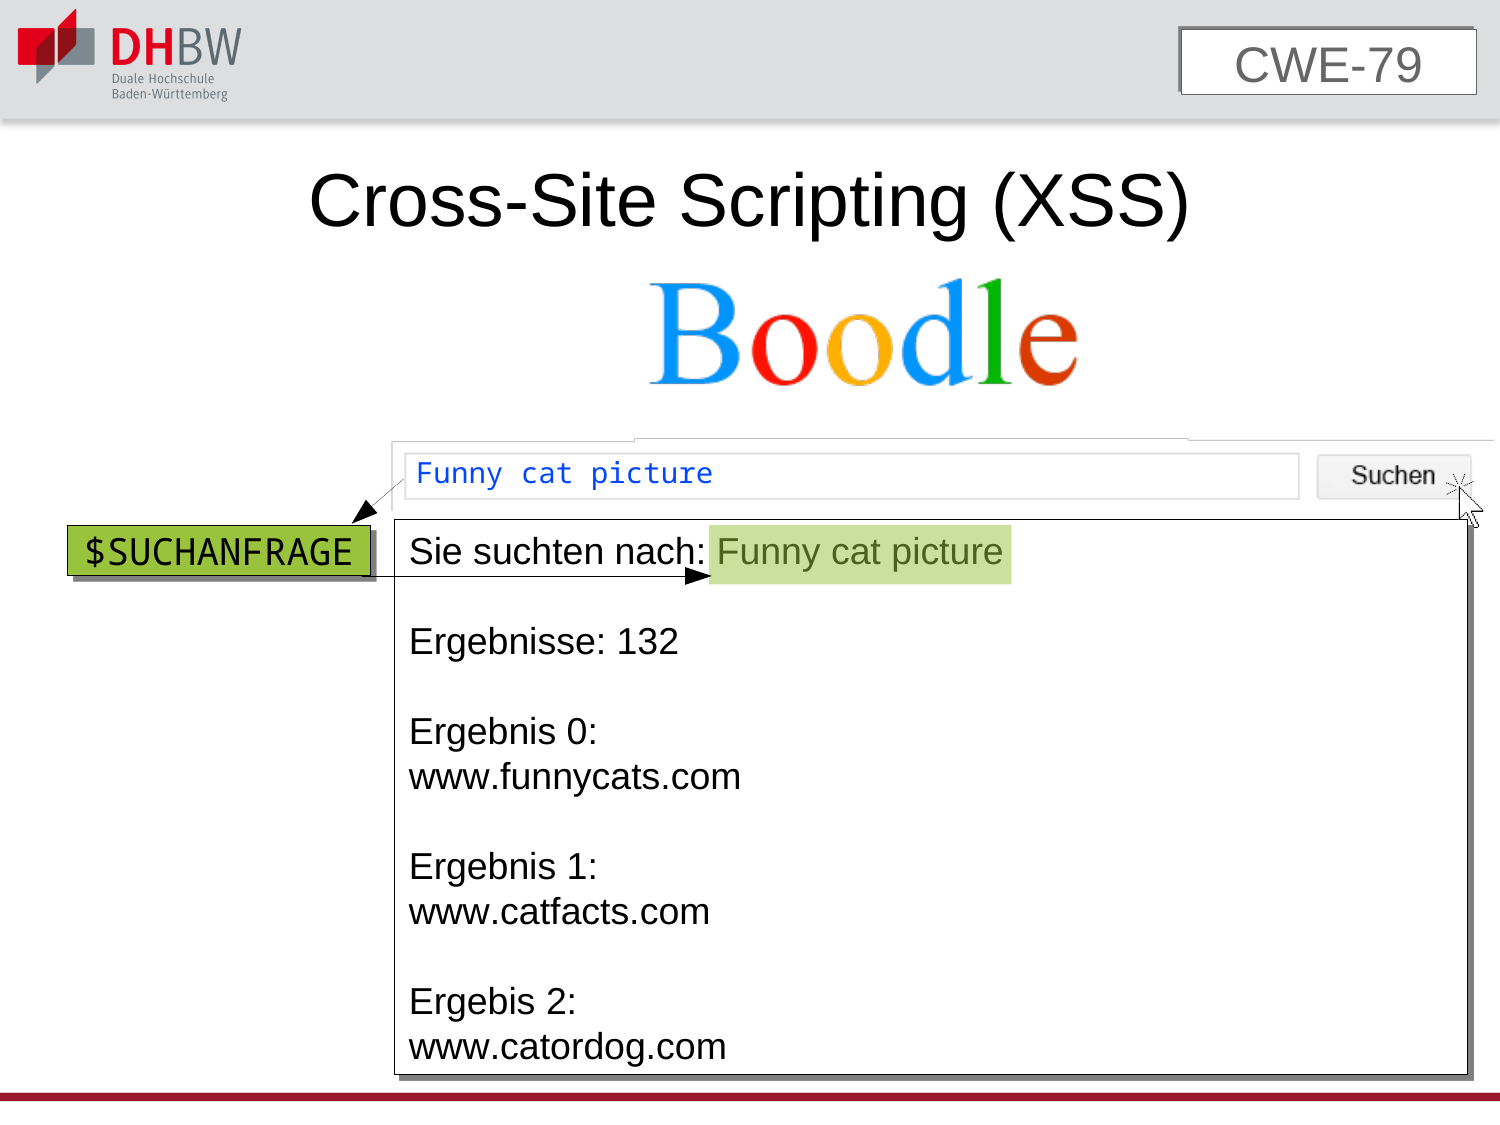

CWE-79
# Cross-Site Scripting (XSS)
Funny cat picture
Sie suchten nach: Funny cat picture
Ergebnisse: 132
Ergebnis 0:
www.funnycats.com
Ergebnis 1:
www.catfacts.com
Ergebis 2:
www.catordog.com
$SUCHANFRAGE